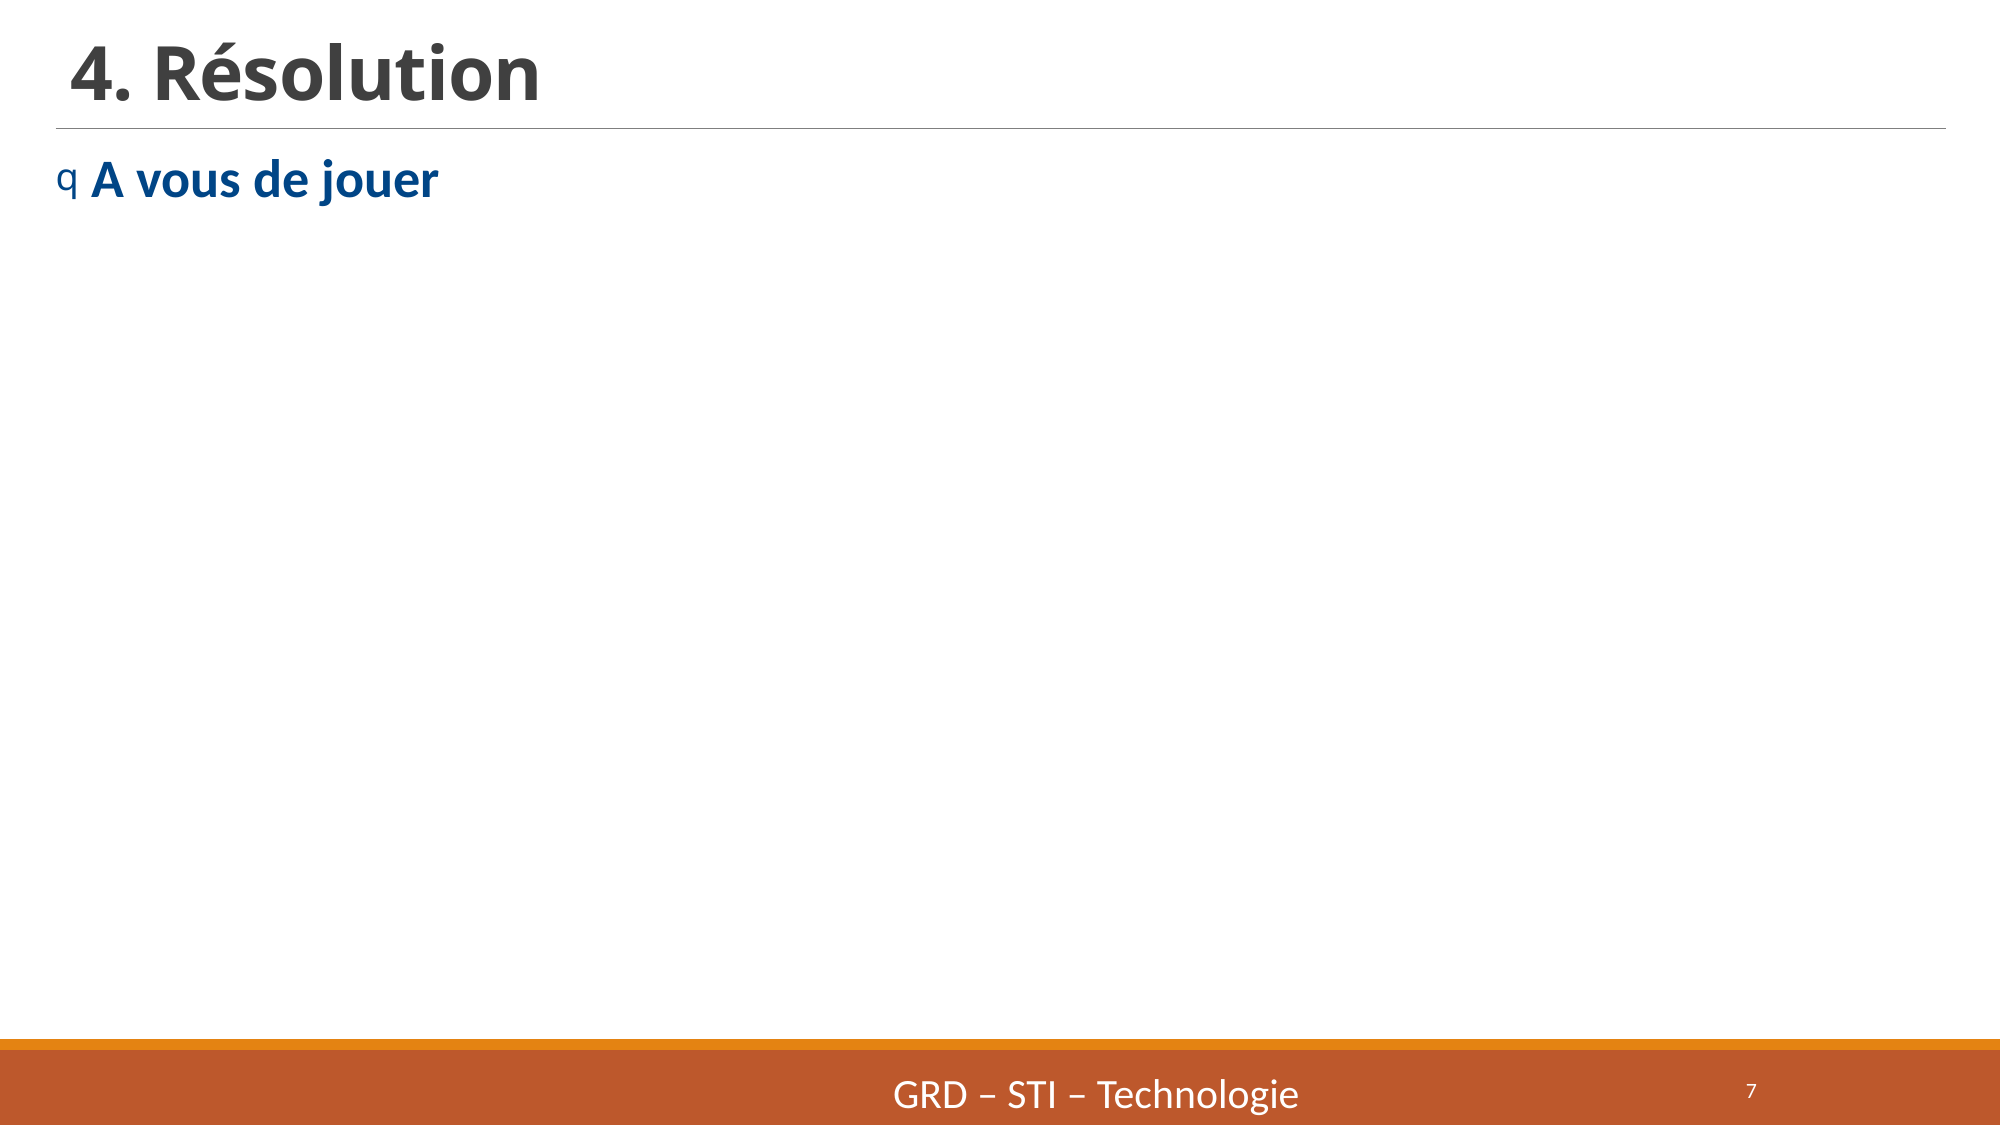

# 4. Résolution
 A vous de jouer
GRD STI
7